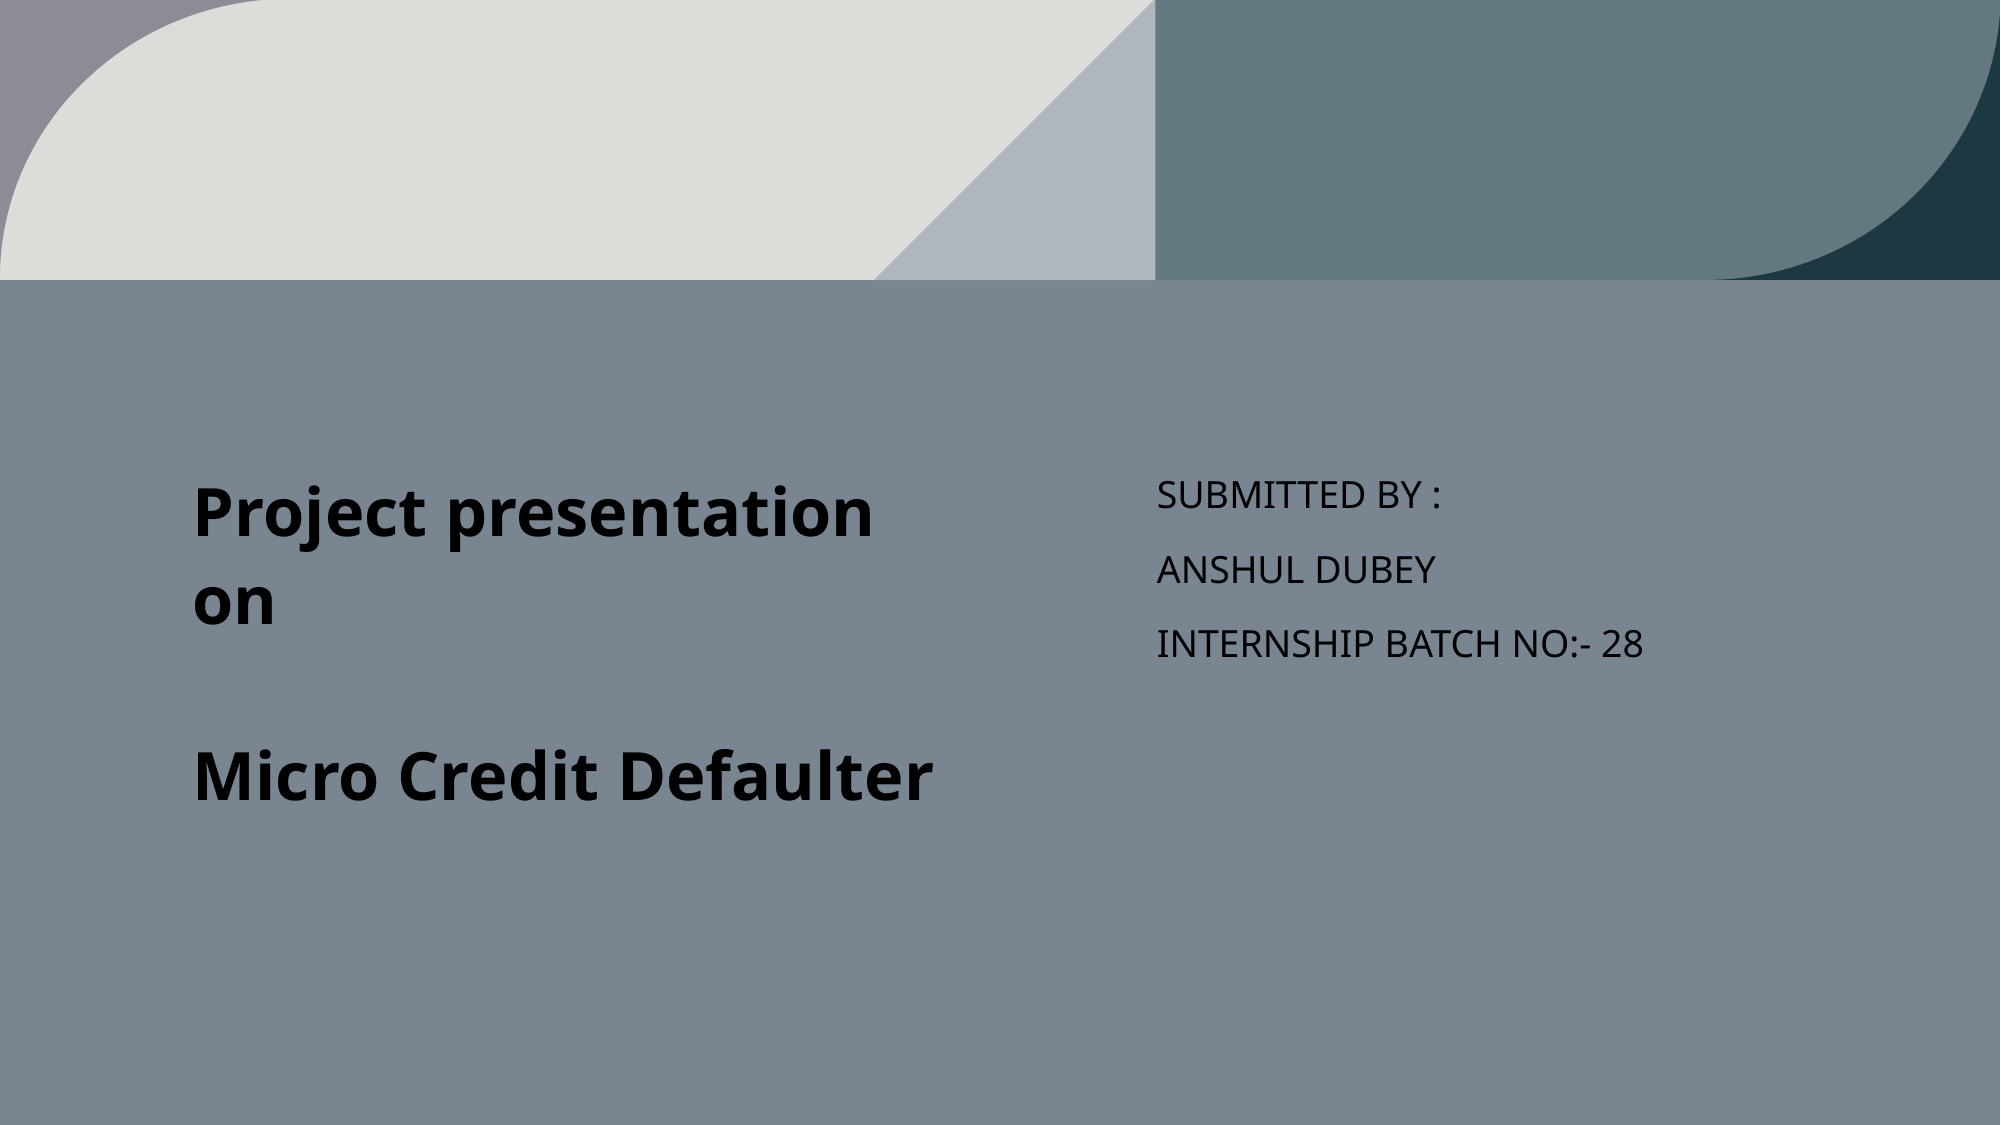

# Project presentation on Micro Credit Defaulter
Submitted by :
Anshul dubey
Internship Batch no:- 28